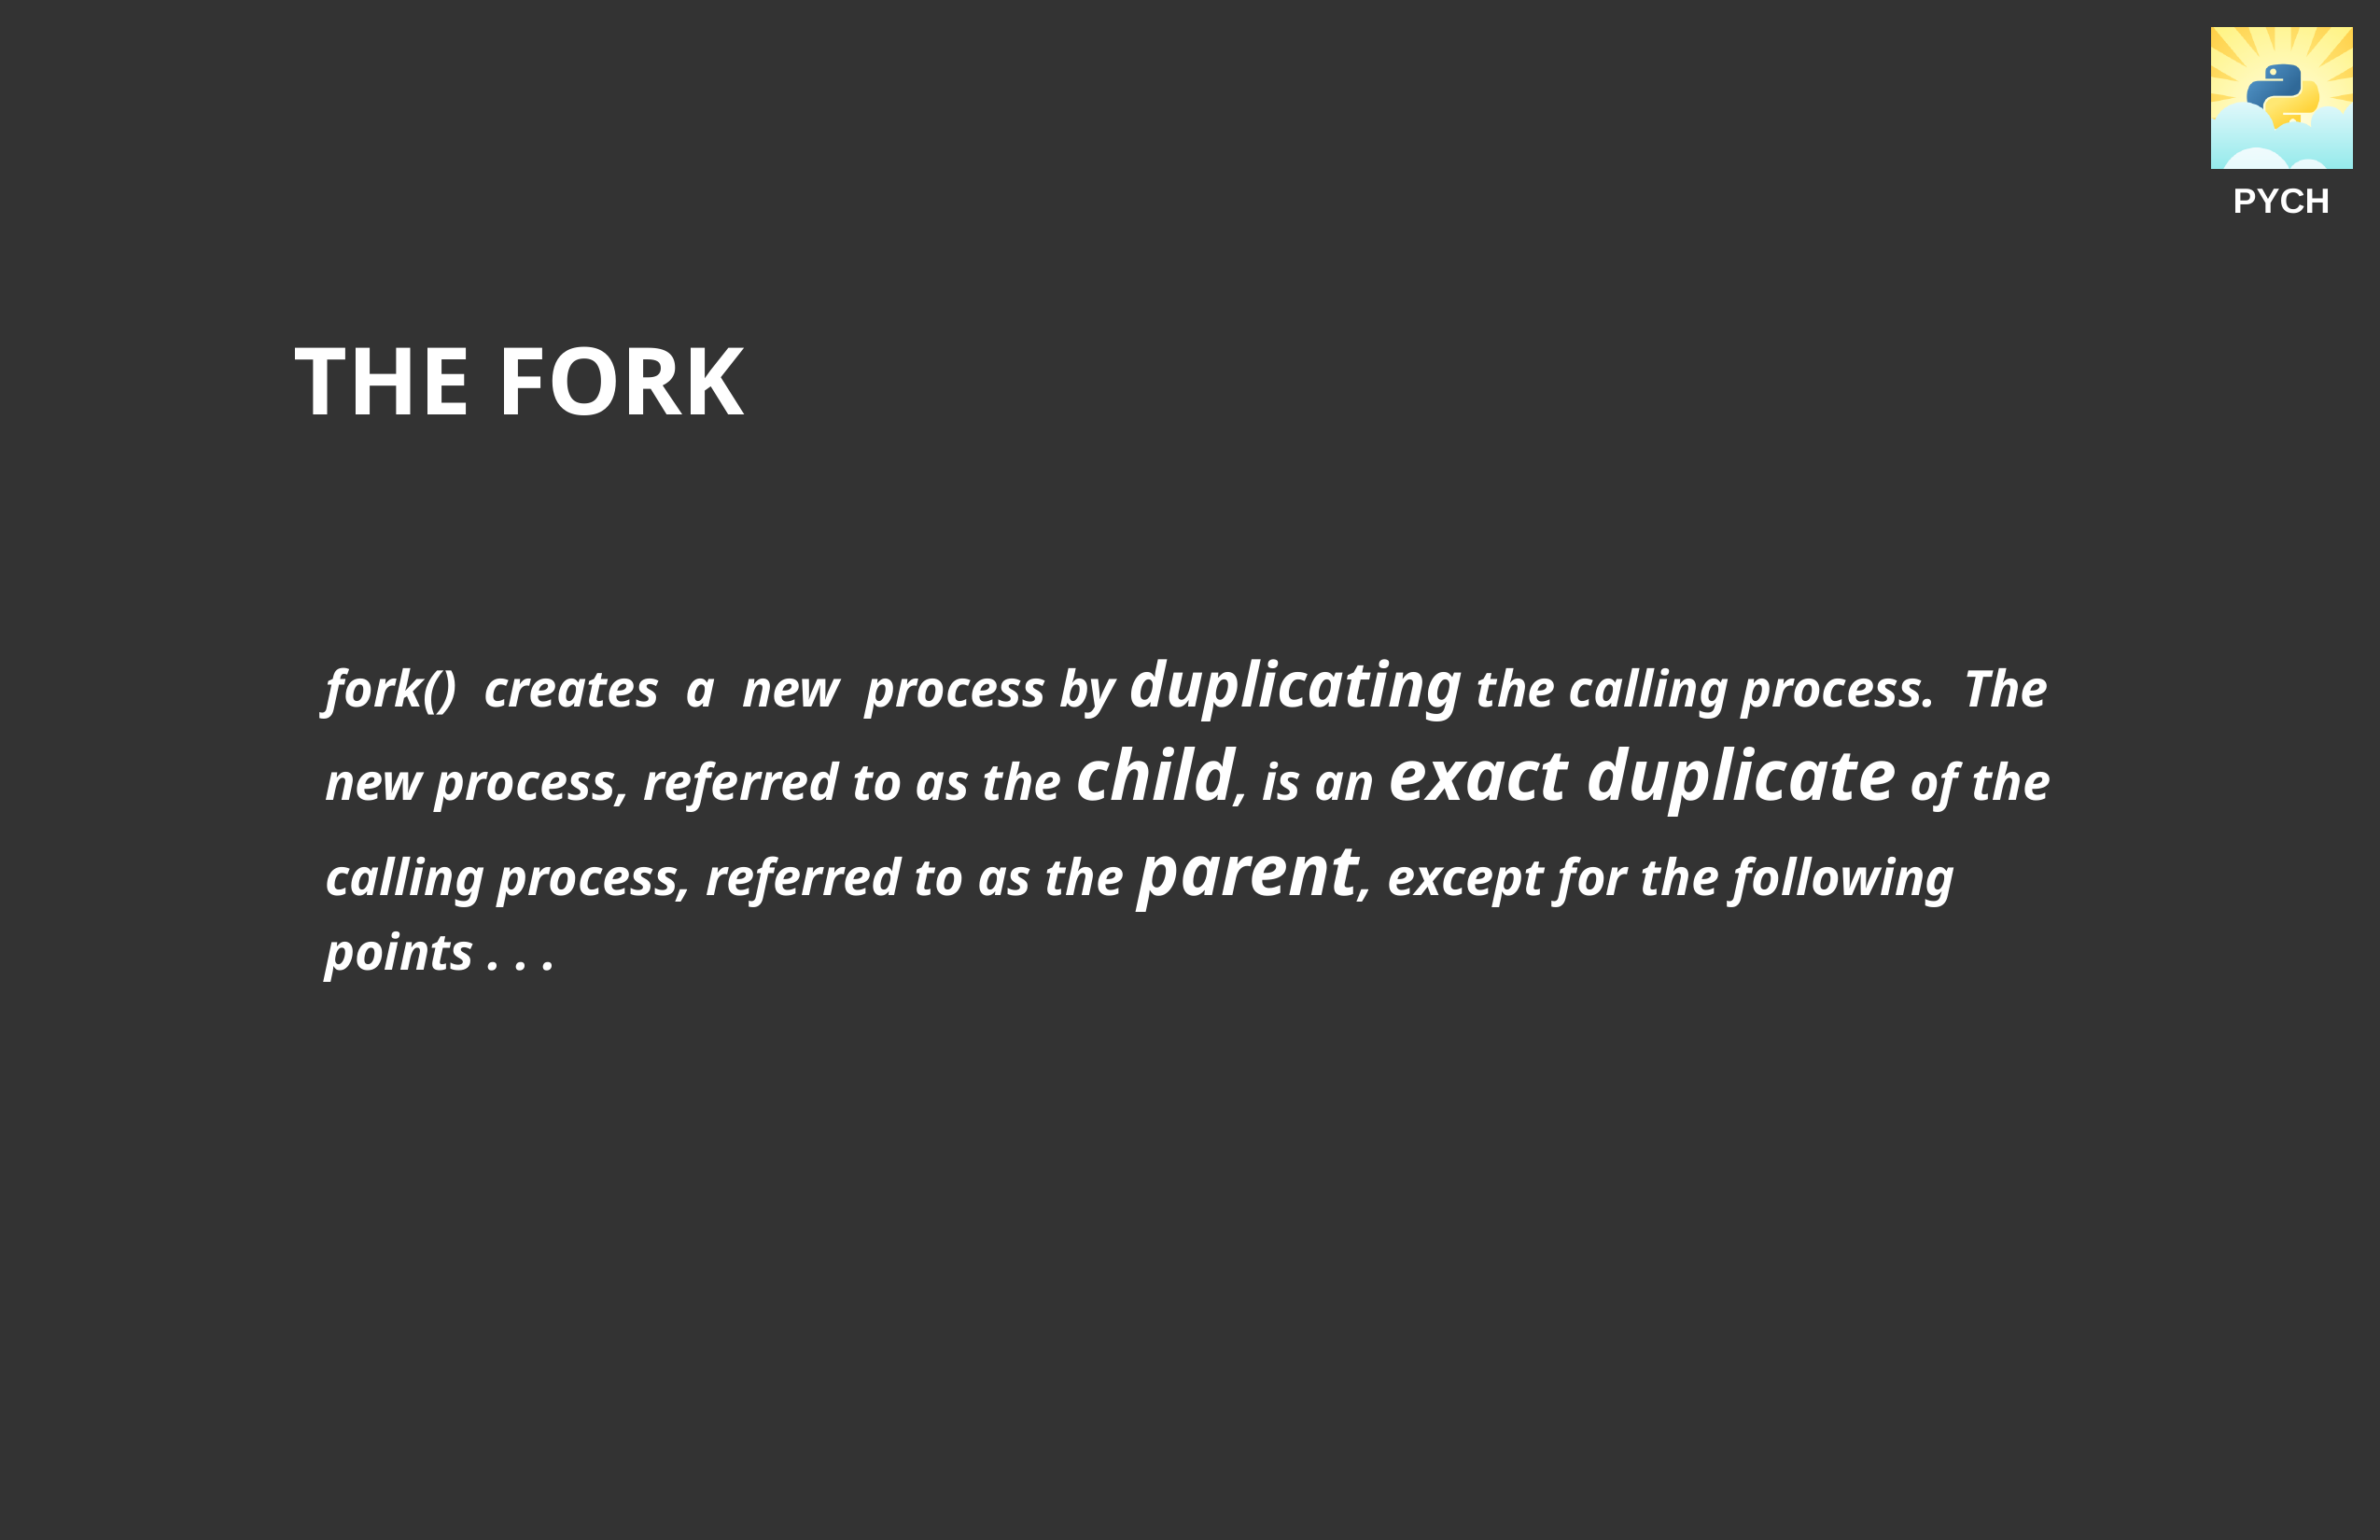

PYCH
THE FORK
fork() creates a new process by duplicating the calling process. The new process, referred to as the child, is an exact duplicate of the calling process, referred to as the parent, except for the following points . . .